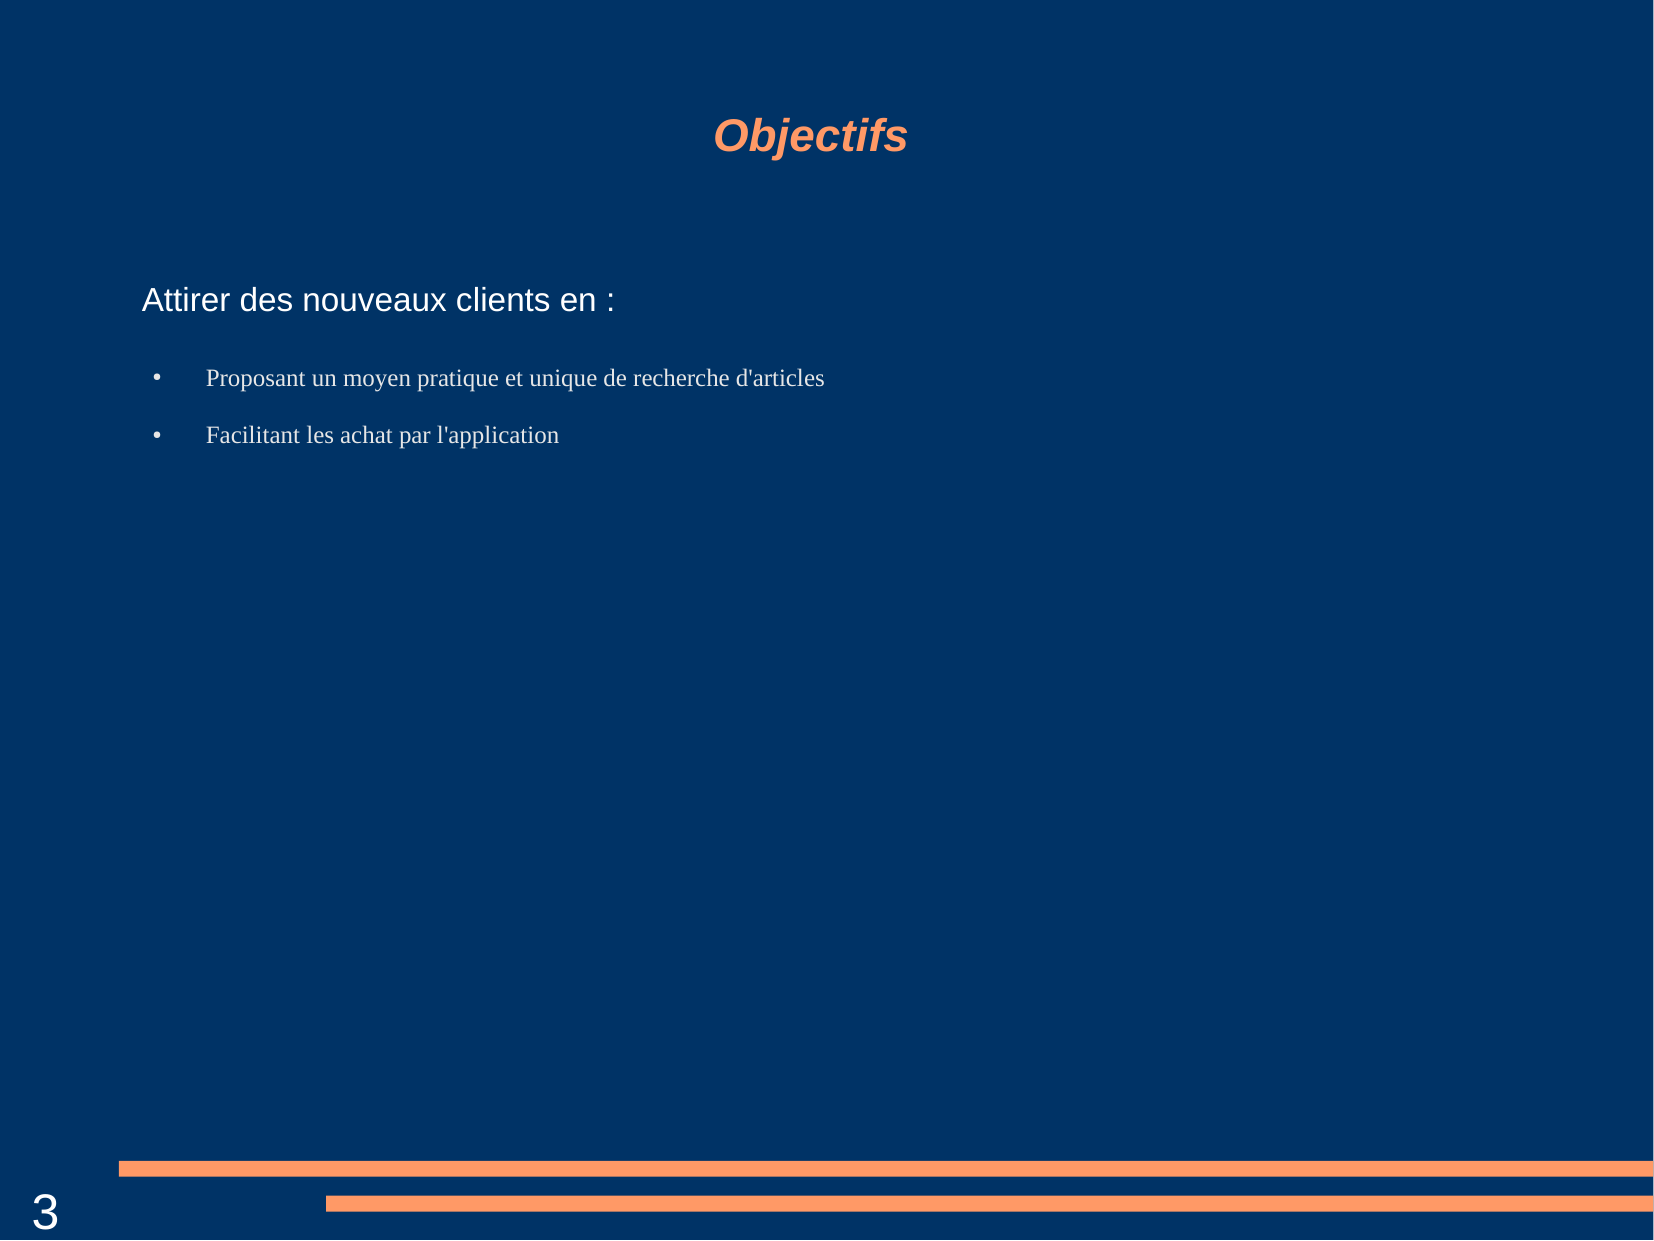

Objectifs
Attirer des nouveaux clients en :
# Proposant un moyen pratique et unique de recherche d'articles
Facilitant les achat par l'application